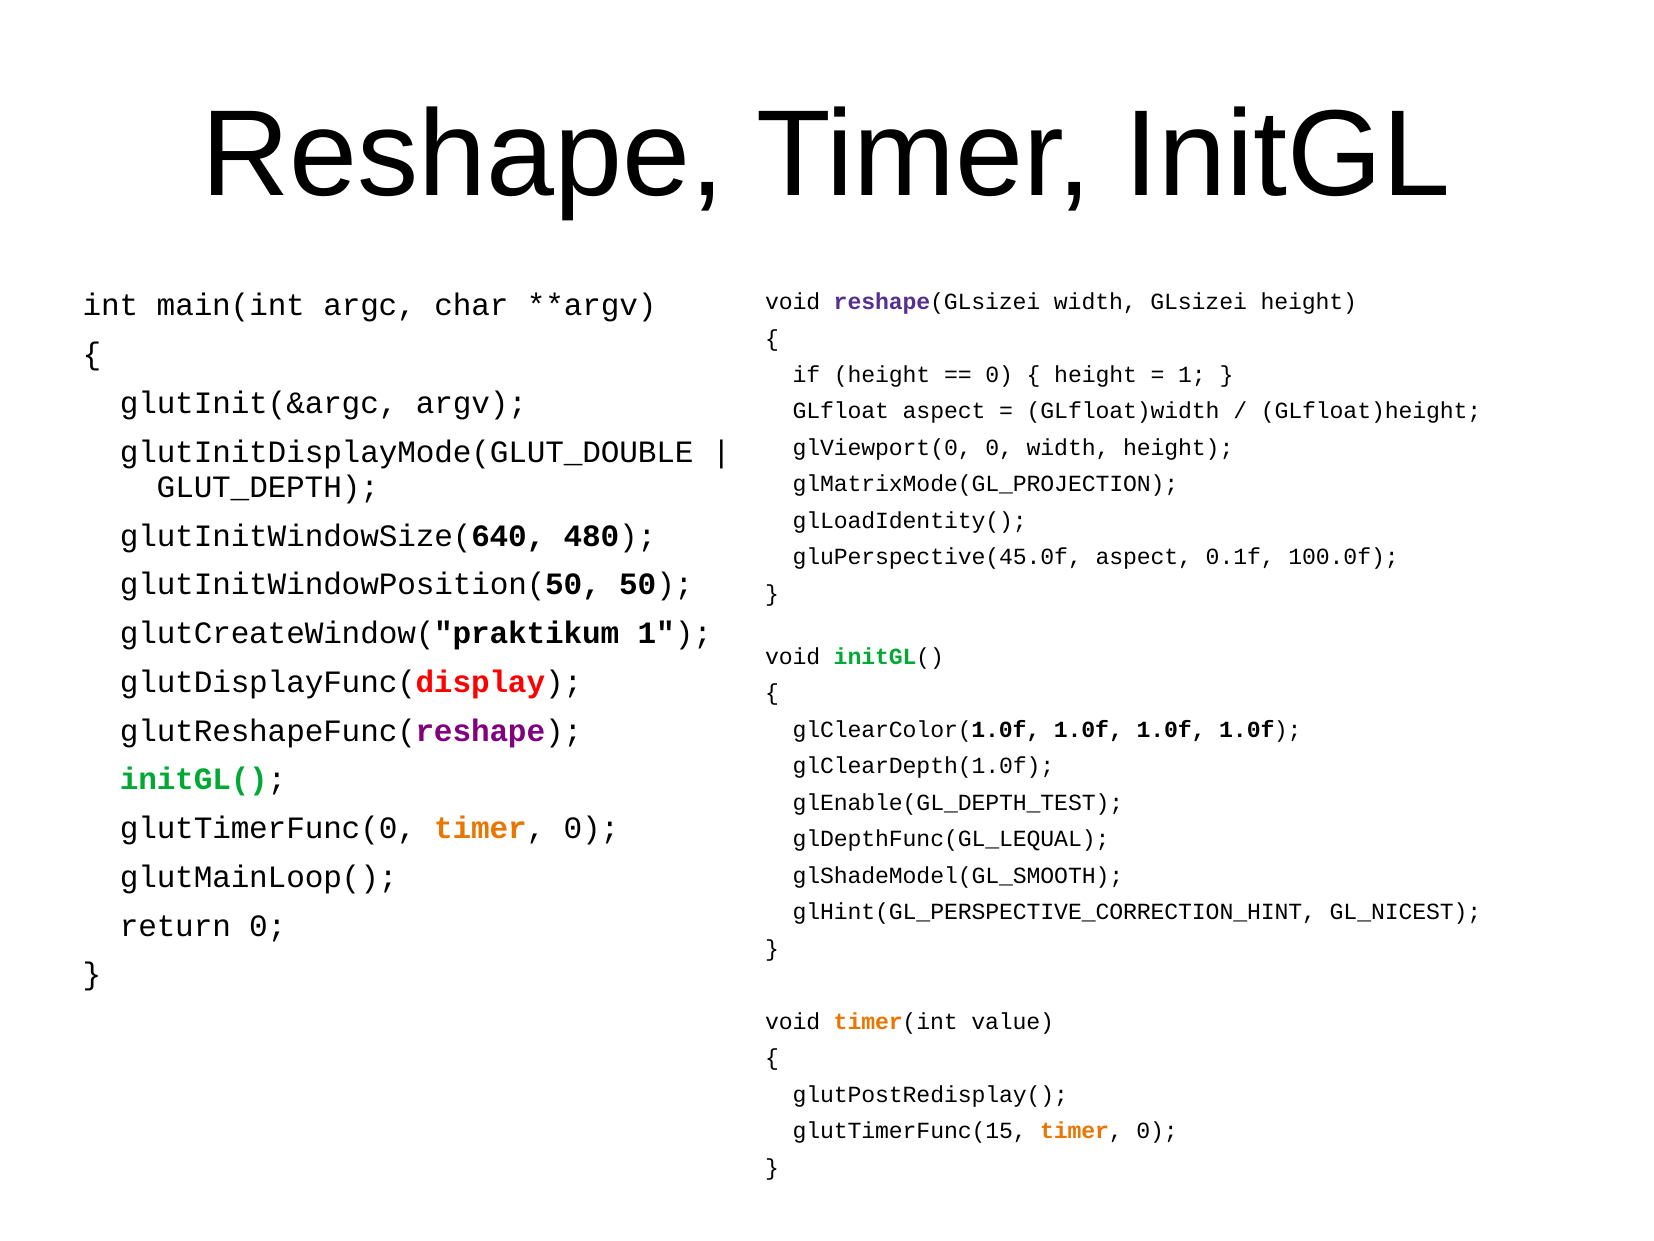

# Reshape, Timer, InitGL
int main(int argc, char **argv)
{
 glutInit(&argc, argv);
 glutInitDisplayMode(GLUT_DOUBLE |
 GLUT_DEPTH);
 glutInitWindowSize(640, 480);
 glutInitWindowPosition(50, 50);
 glutCreateWindow("praktikum 1");
 glutDisplayFunc(display);
 glutReshapeFunc(reshape);
 initGL();
 glutTimerFunc(0, timer, 0);
 glutMainLoop();
 return 0;
}
void reshape(GLsizei width, GLsizei height)
{
 if (height == 0) { height = 1; }
 GLfloat aspect = (GLfloat)width / (GLfloat)height;
 glViewport(0, 0, width, height);
 glMatrixMode(GL_PROJECTION);
 glLoadIdentity();
 gluPerspective(45.0f, aspect, 0.1f, 100.0f);
}
void initGL()
{
 glClearColor(1.0f, 1.0f, 1.0f, 1.0f);
 glClearDepth(1.0f);
 glEnable(GL_DEPTH_TEST);
 glDepthFunc(GL_LEQUAL);
 glShadeModel(GL_SMOOTH);
 glHint(GL_PERSPECTIVE_CORRECTION_HINT, GL_NICEST);
}
void timer(int value)
{
 glutPostRedisplay();
 glutTimerFunc(15, timer, 0);
}